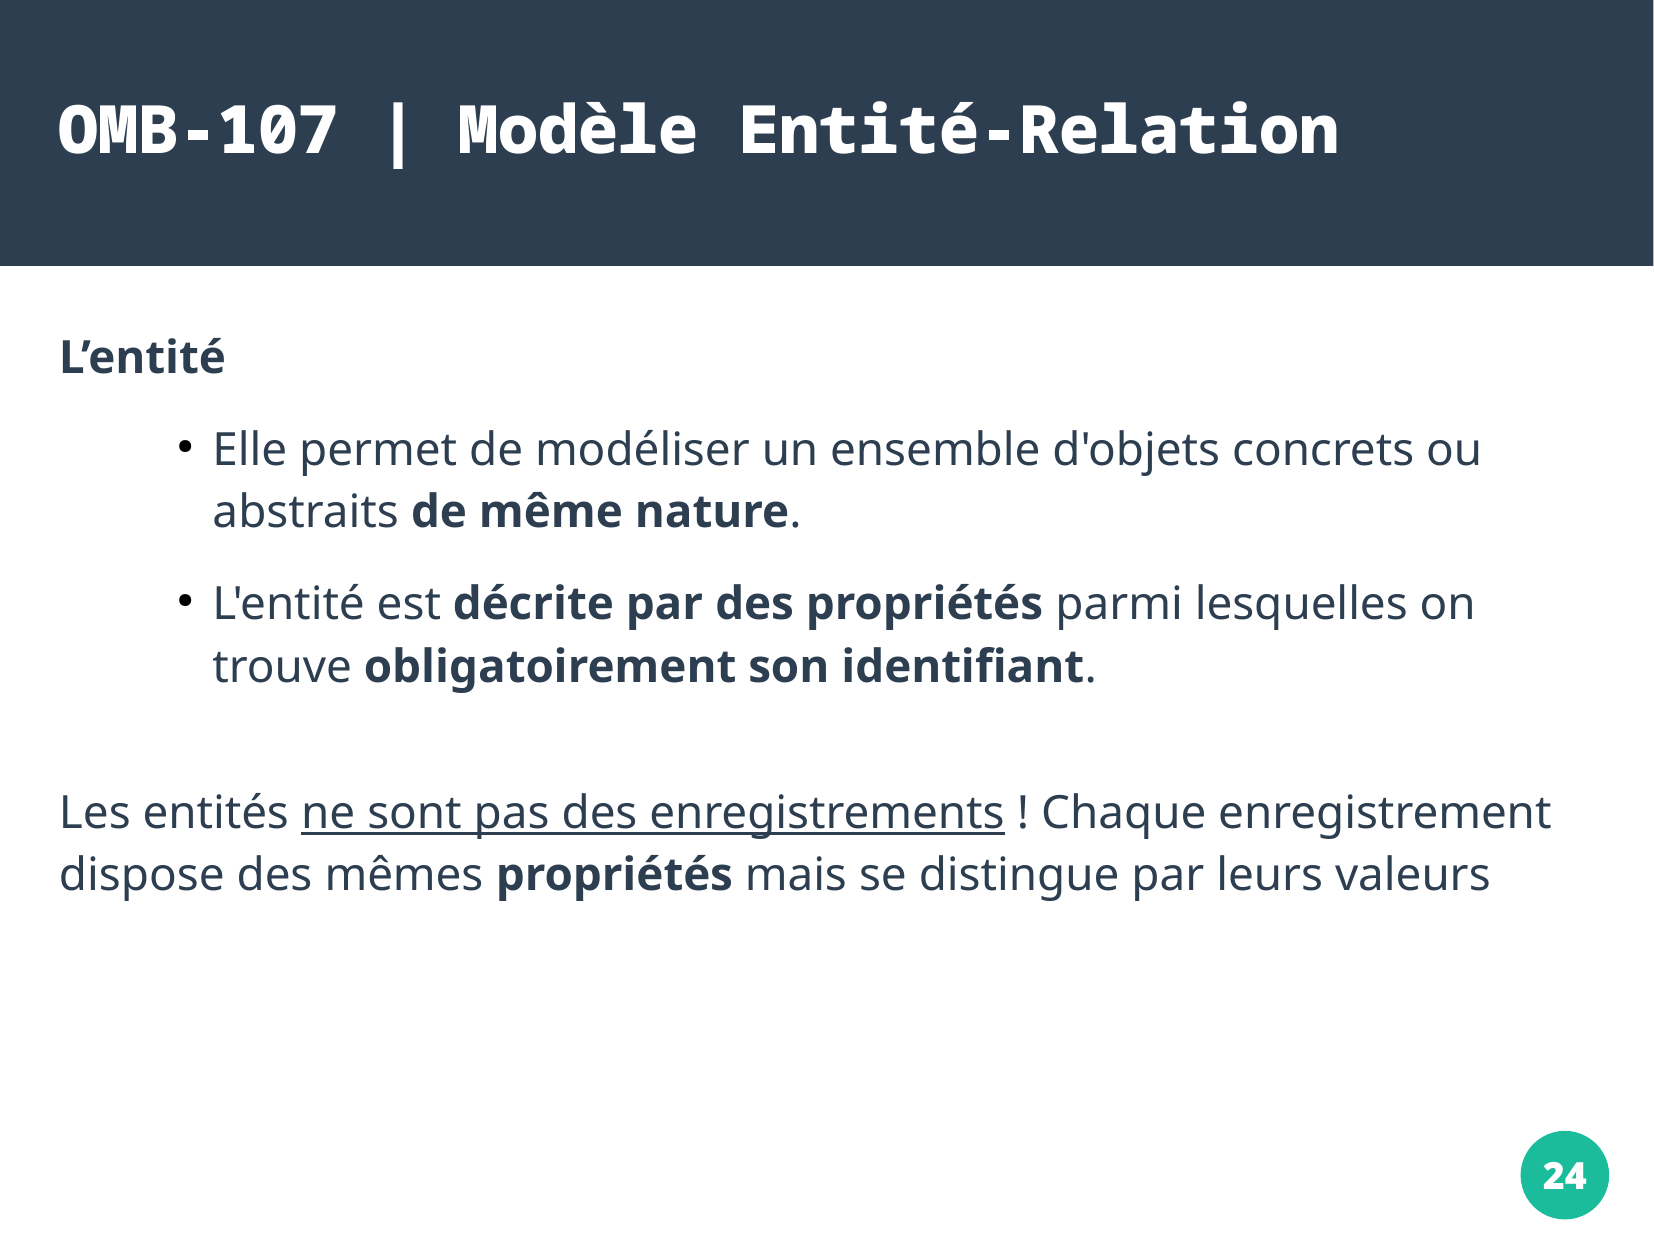

# OMB-107 | Modèle Entité-Relation
L’entité
Elle permet de modéliser un ensemble d'objets concrets ou abstraits de même nature.
L'entité est décrite par des propriétés parmi lesquelles on trouve obligatoirement son identifiant.
Les entités ne sont pas des enregistrements ! Chaque enregistrement dispose des mêmes propriétés mais se distingue par leurs valeurs
24